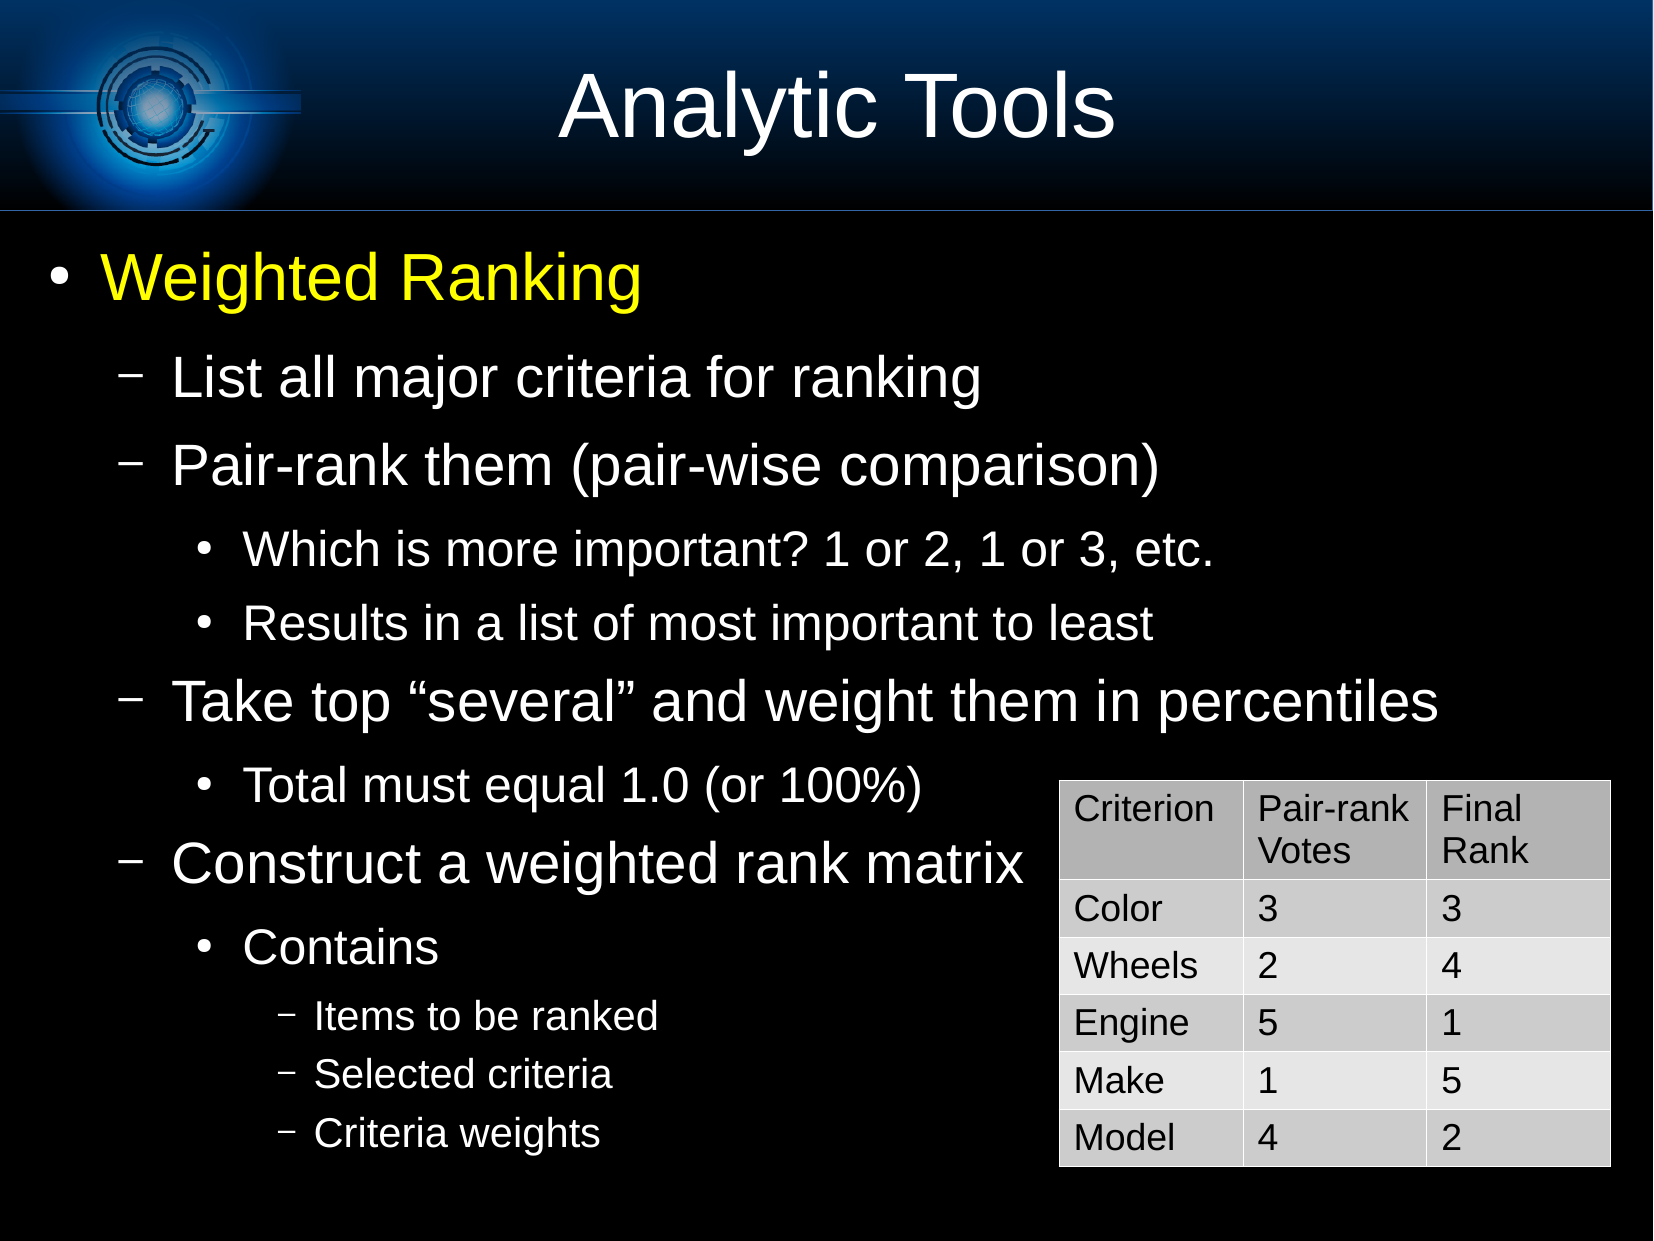

# Analytic Tools
Weighted Ranking
List all major criteria for ranking
Pair-rank them (pair-wise comparison)
Which is more important? 1 or 2, 1 or 3, etc.
Results in a list of most important to least
Take top “several” and weight them in percentiles
Total must equal 1.0 (or 100%)
Construct a weighted rank matrix
Contains
Items to be ranked
Selected criteria
Criteria weights
| Criterion | Pair-rank Votes | Final Rank |
| --- | --- | --- |
| Color | 3 | 3 |
| Wheels | 2 | 4 |
| Engine | 5 | 1 |
| Make | 1 | 5 |
| Model | 4 | 2 |